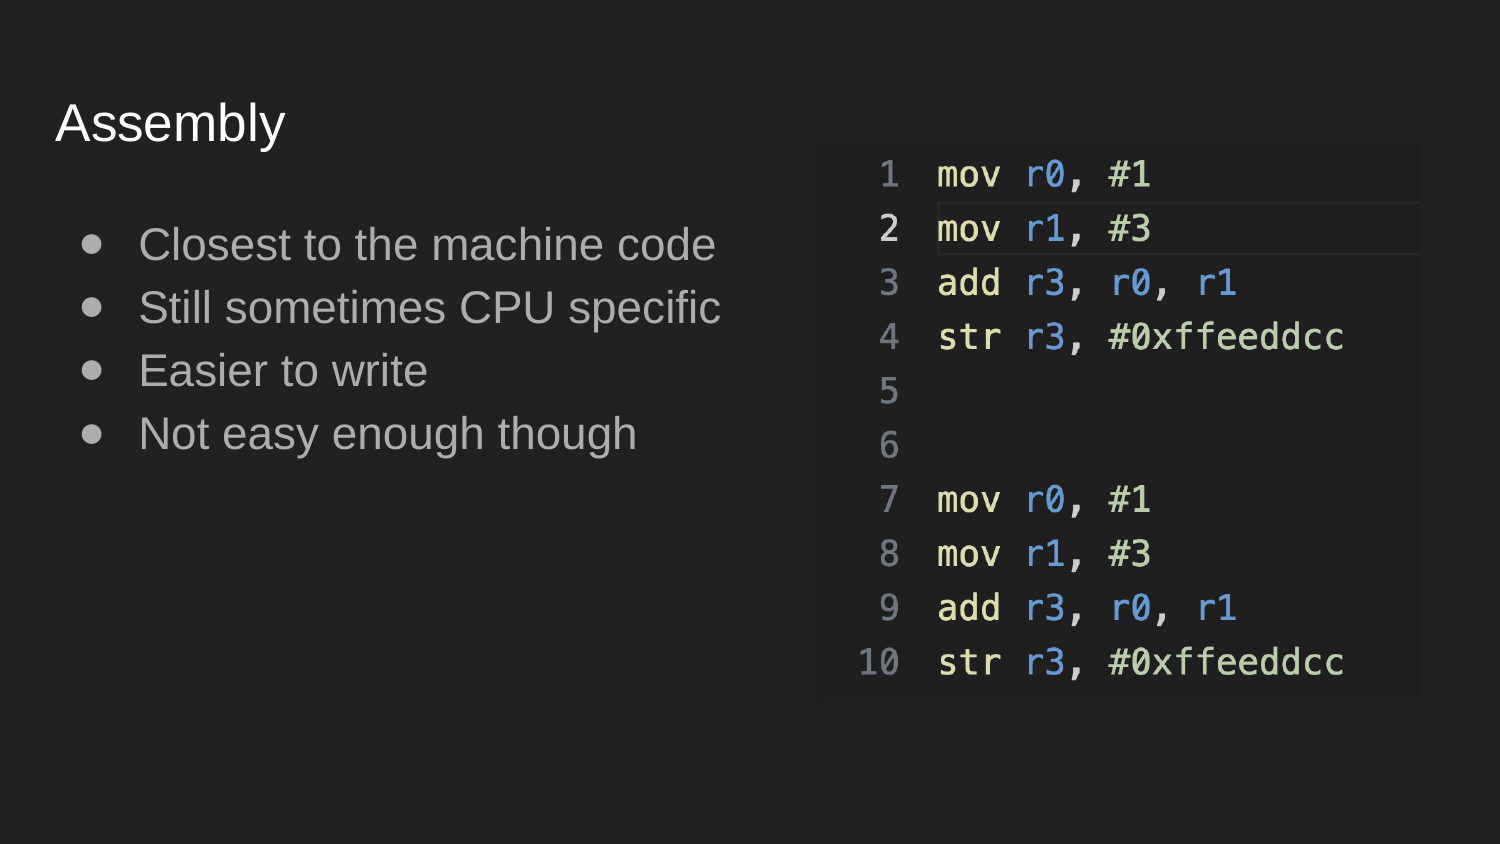

# Assembly
Closest to the machine code
Still sometimes CPU specific
Easier to write
Not easy enough though